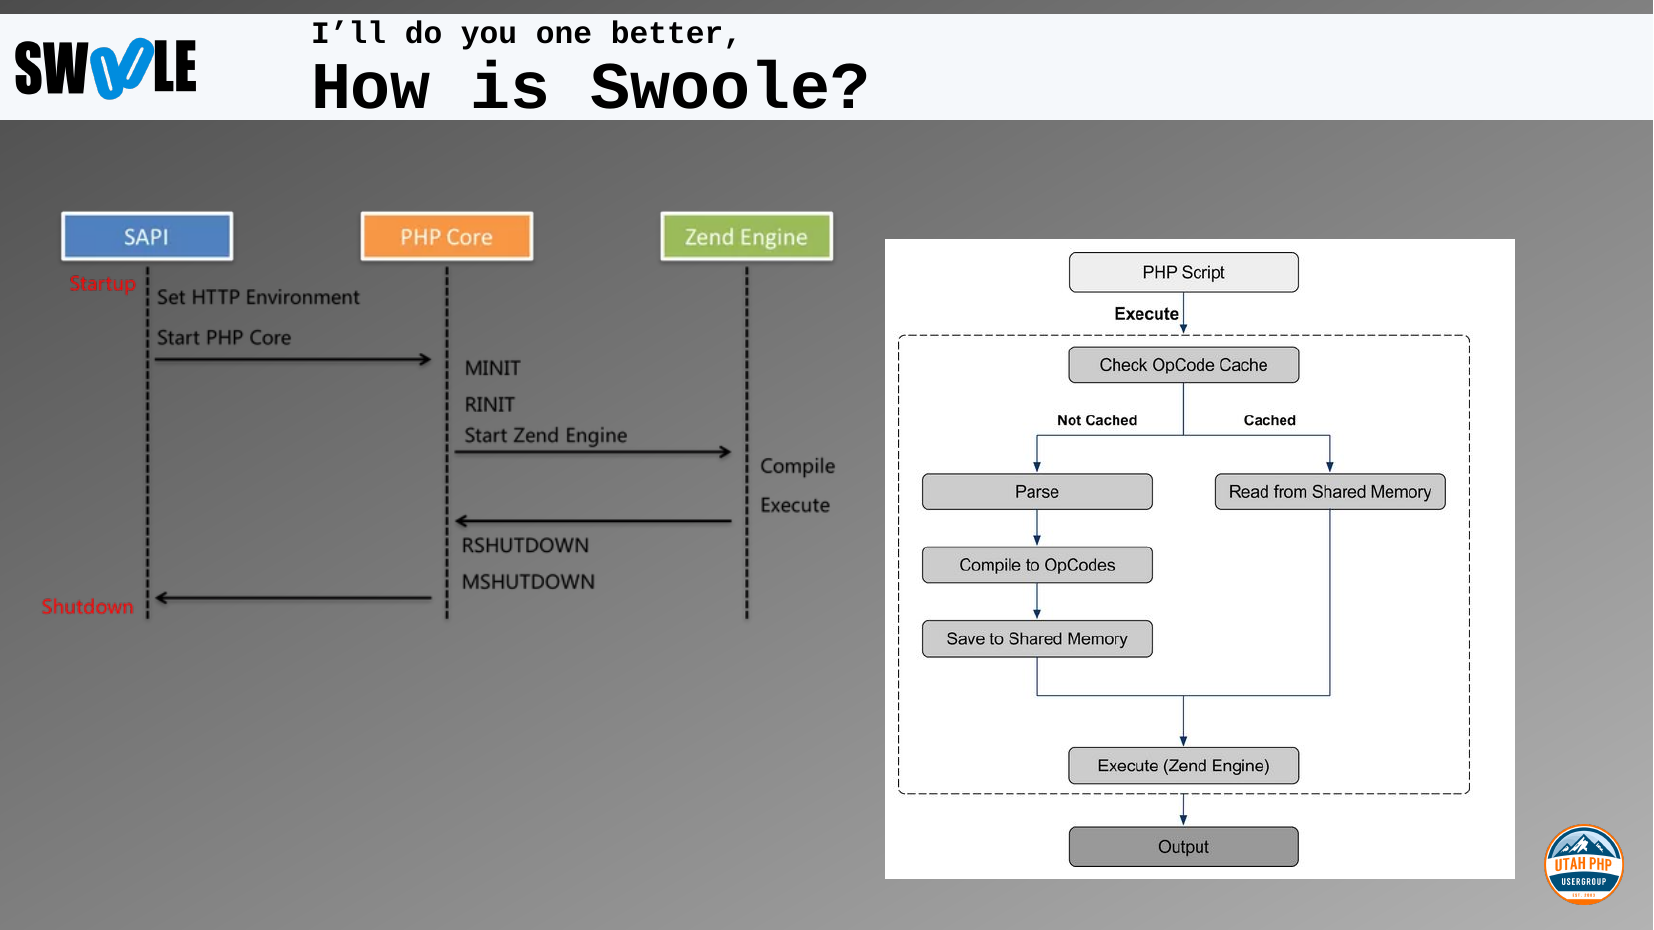

# I’ll do you one better, How is Swoole?